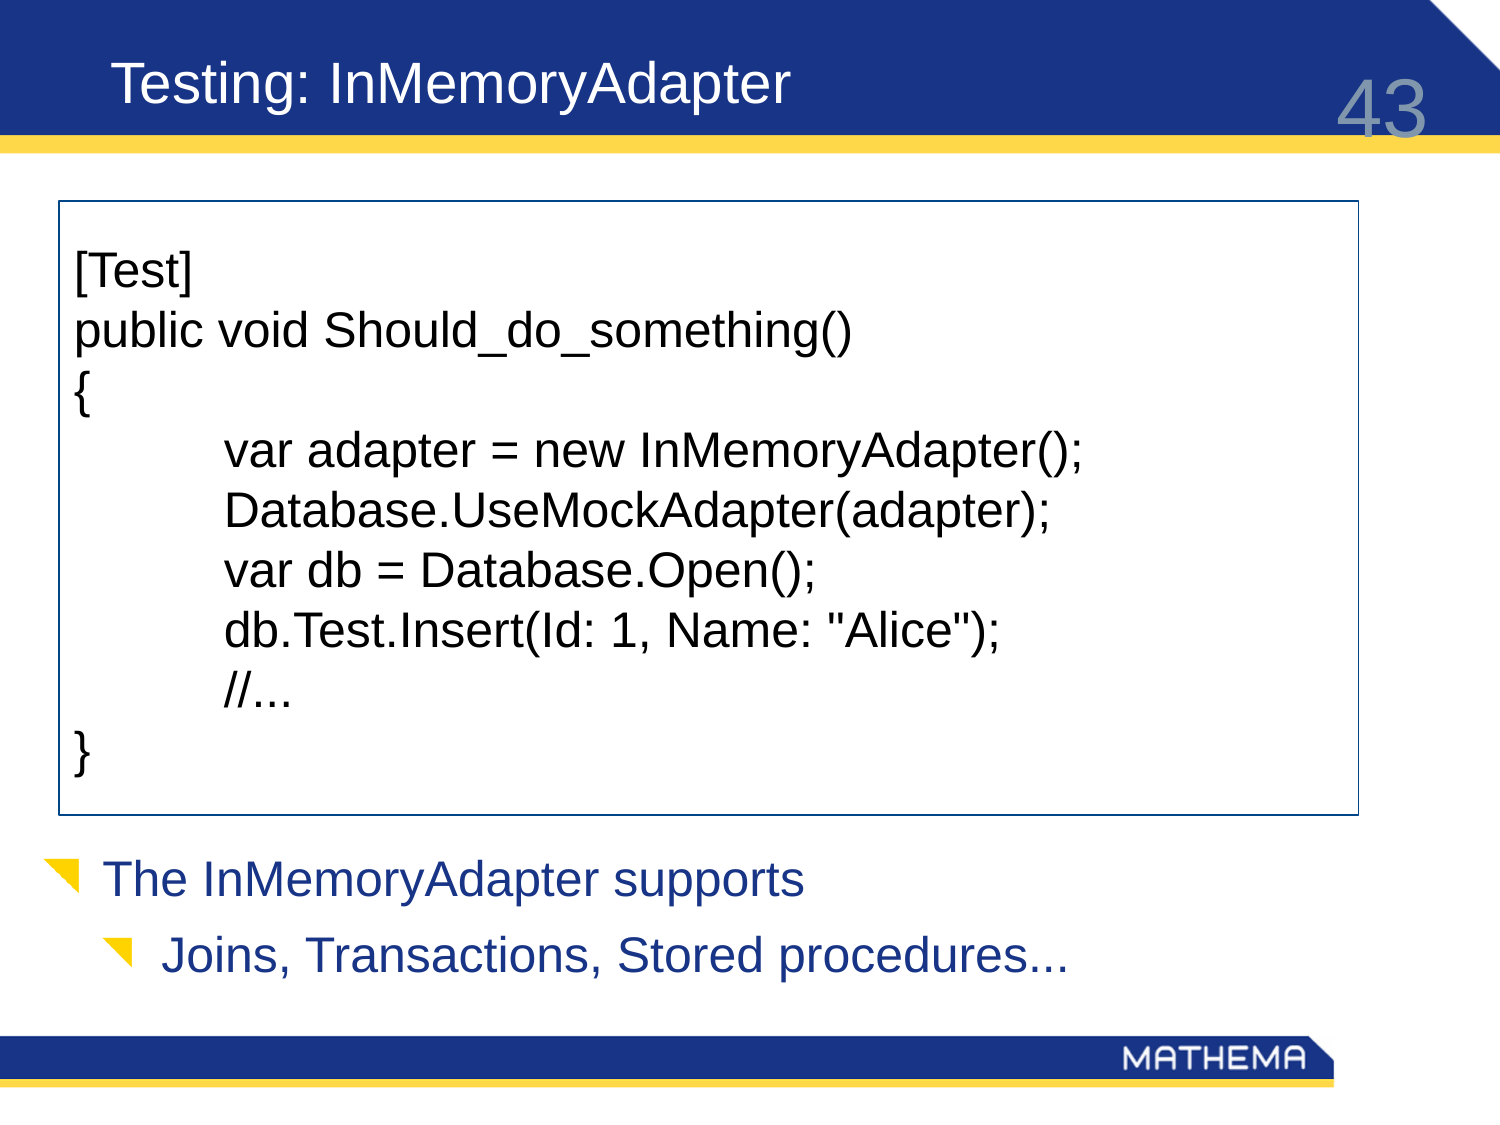

# Testing: InMemoryAdapter
43
[Test]
public void Should_do_something()
{
	var adapter = new InMemoryAdapter();
	Database.UseMockAdapter(adapter);
 	var db = Database.Open();
 	db.Test.Insert(Id: 1, Name: "Alice");
	//...
}
The InMemoryAdapter supports
Joins, Transactions, Stored procedures...